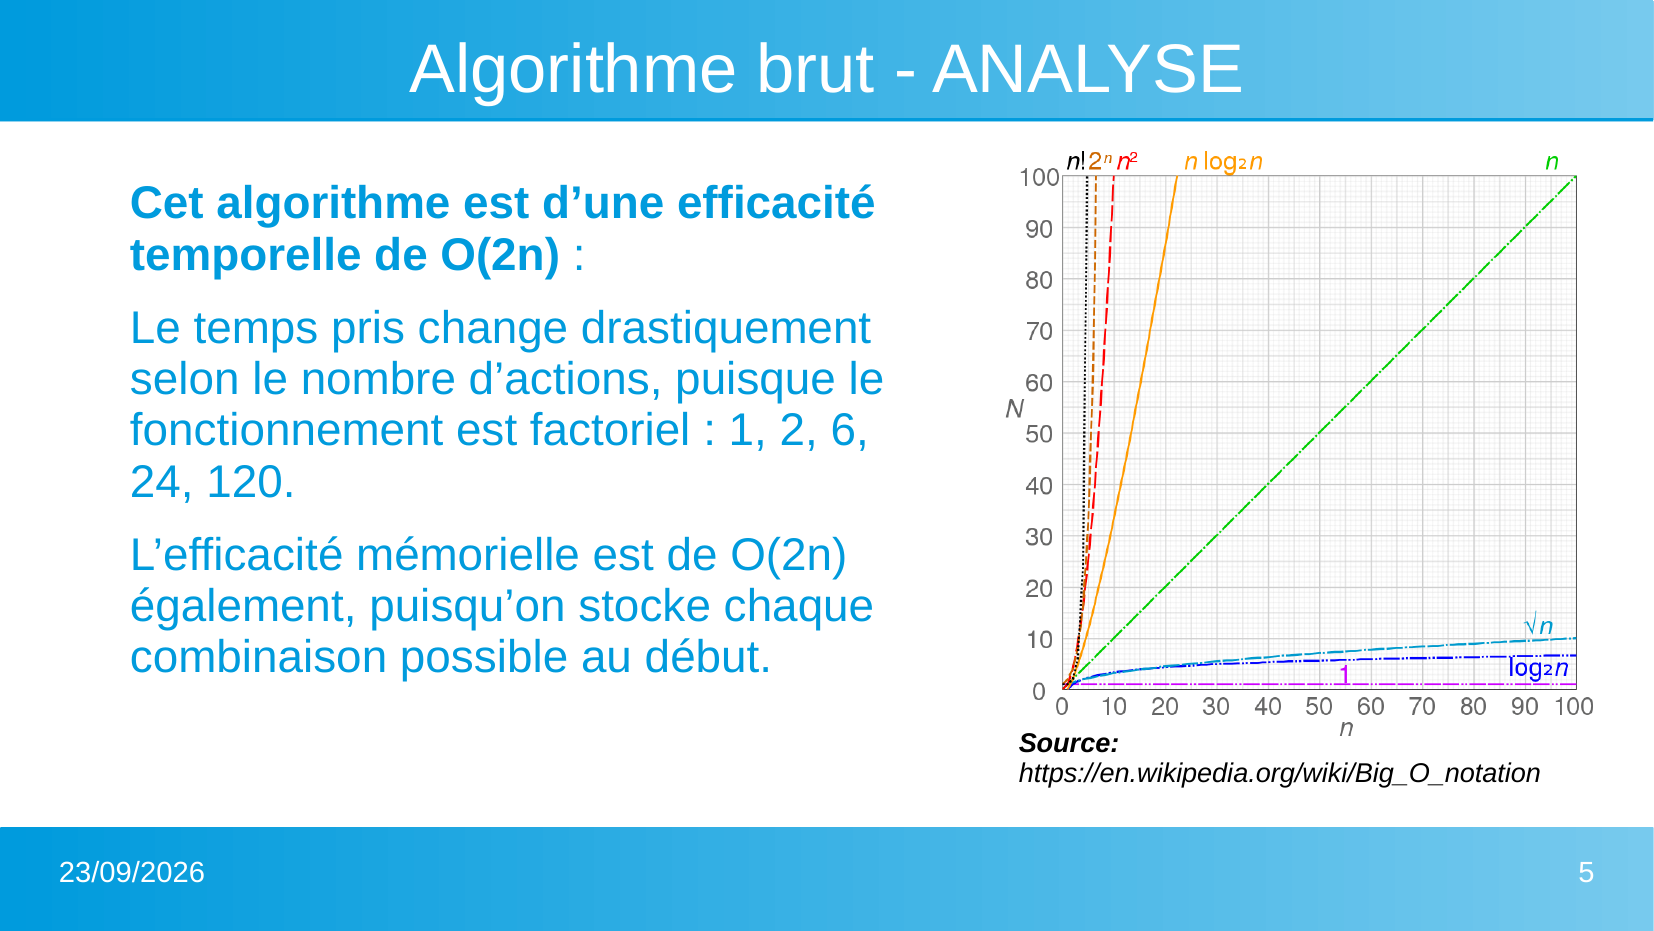

# Algorithme brut - ANALYSE
Cet algorithme est d’une efficacité temporelle de O(2n) :
Le temps pris change drastiquement selon le nombre d’actions, puisque le fonctionnement est factoriel : 1, 2, 6, 24, 120.
L’efficacité mémorielle est de O(2n) également, puisqu’on stocke chaque combinaison possible au début.
Source: https://en.wikipedia.org/wiki/Big_O_notation
5